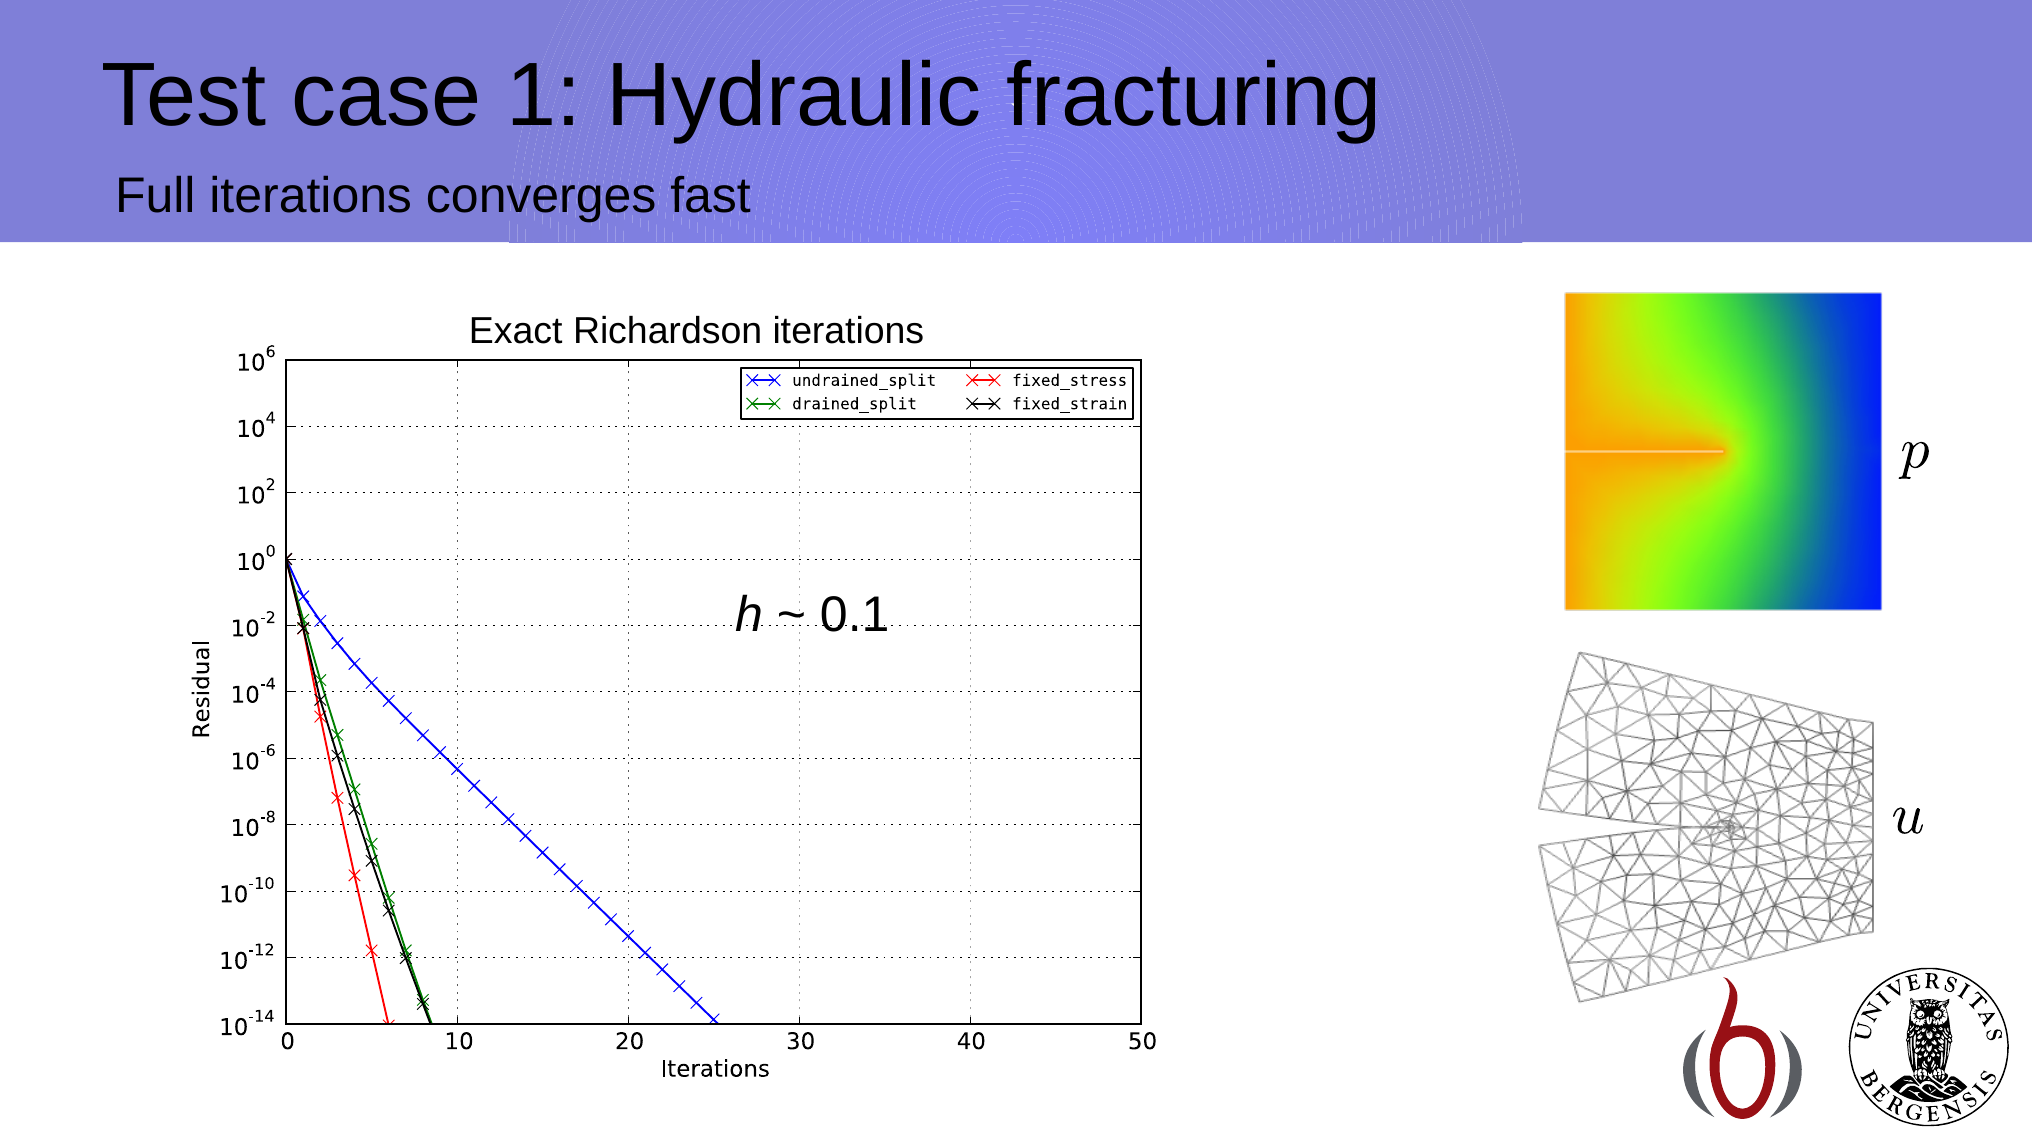

# Test case 1: Hydraulic fracturing
Full iterations converges fast
Exact Richardson iterations
h ~ 0.1